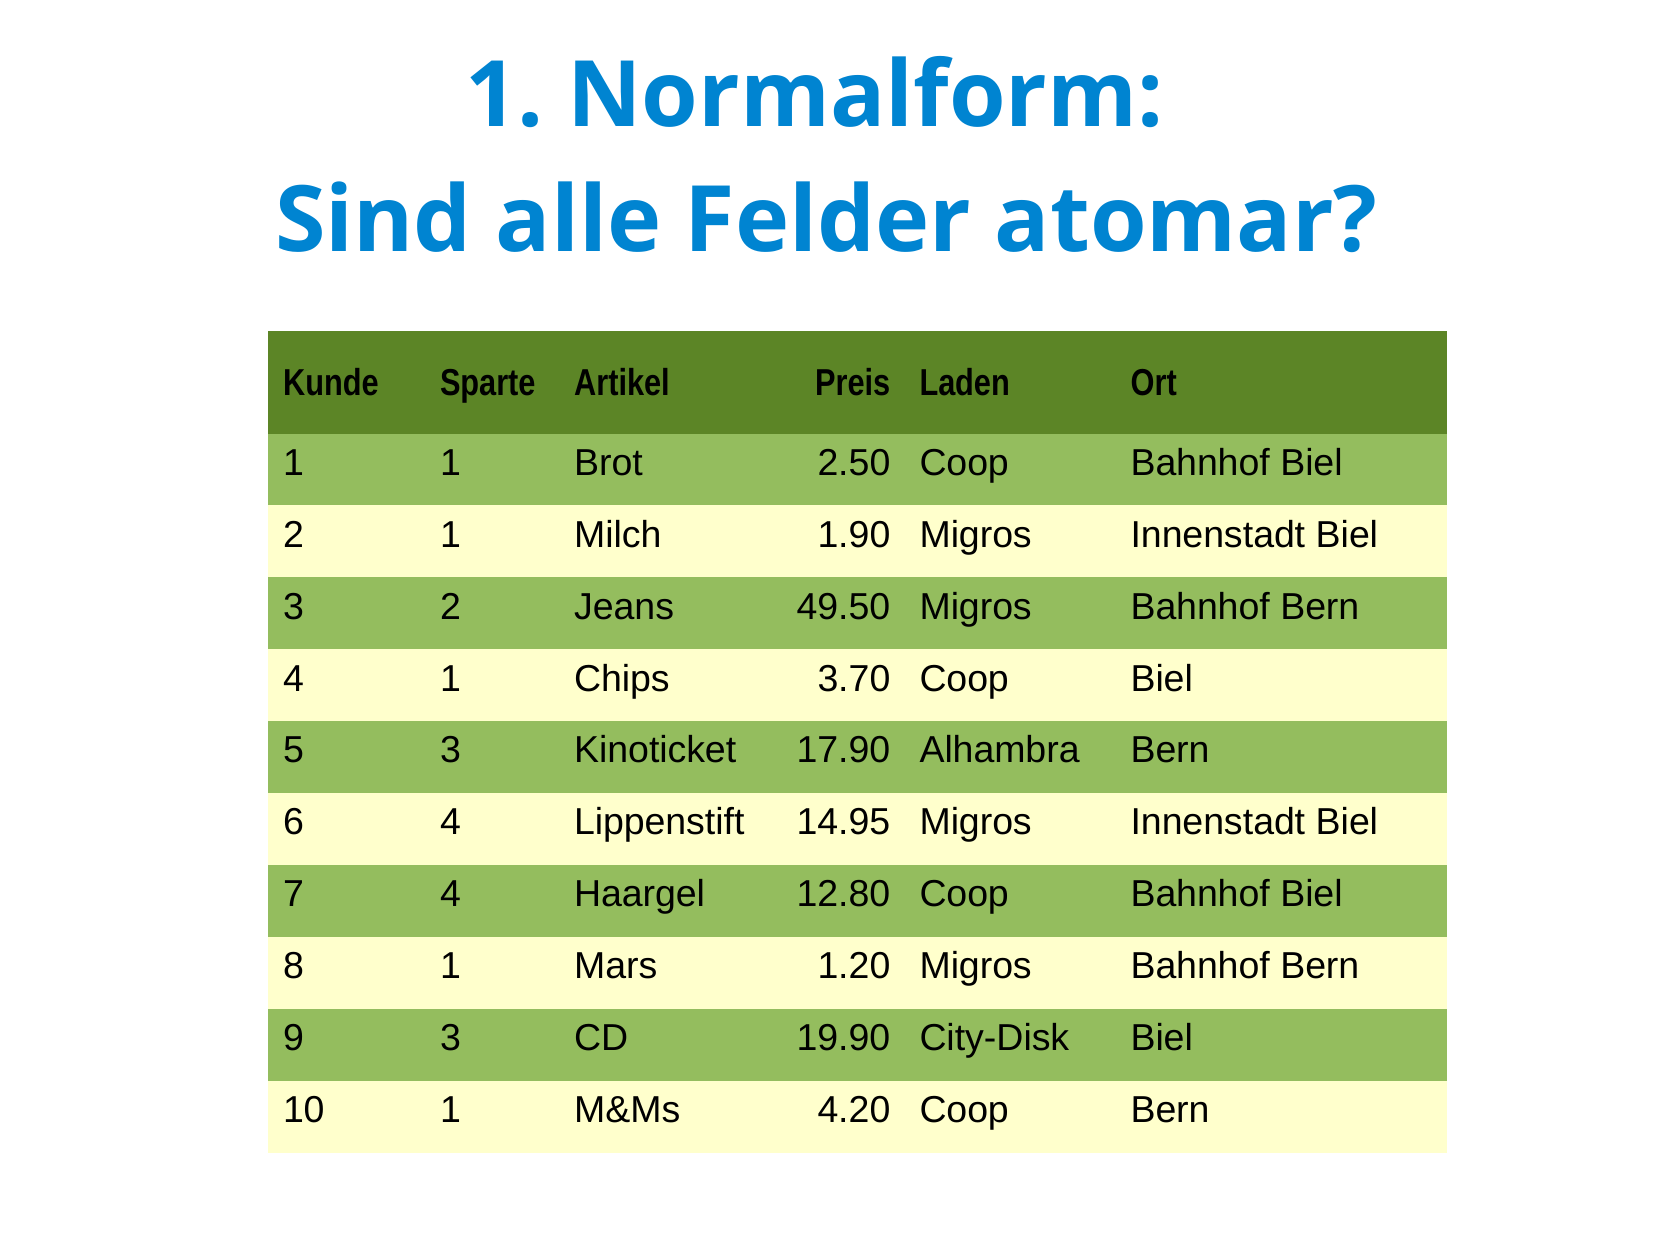

# 1. Normalform: Sind alle Felder atomar?
| Kunde | Sparte | Artikel | Preis | Laden | Ort |
| --- | --- | --- | --- | --- | --- |
| 1 | 1 | Brot | 2.50 | Coop | Bahnhof Biel |
| 2 | 1 | Milch | 1.90 | Migros | Innenstadt Biel |
| 3 | 2 | Jeans | 49.50 | Migros | Bahnhof Bern |
| 4 | 1 | Chips | 3.70 | Coop | Biel |
| 5 | 3 | Kinoticket | 17.90 | Alhambra | Bern |
| 6 | 4 | Lippenstift | 14.95 | Migros | Innenstadt Biel |
| 7 | 4 | Haargel | 12.80 | Coop | Bahnhof Biel |
| 8 | 1 | Mars | 1.20 | Migros | Bahnhof Bern |
| 9 | 3 | CD | 19.90 | City-Disk | Biel |
| 10 | 1 | M&Ms | 4.20 | Coop | Bern |